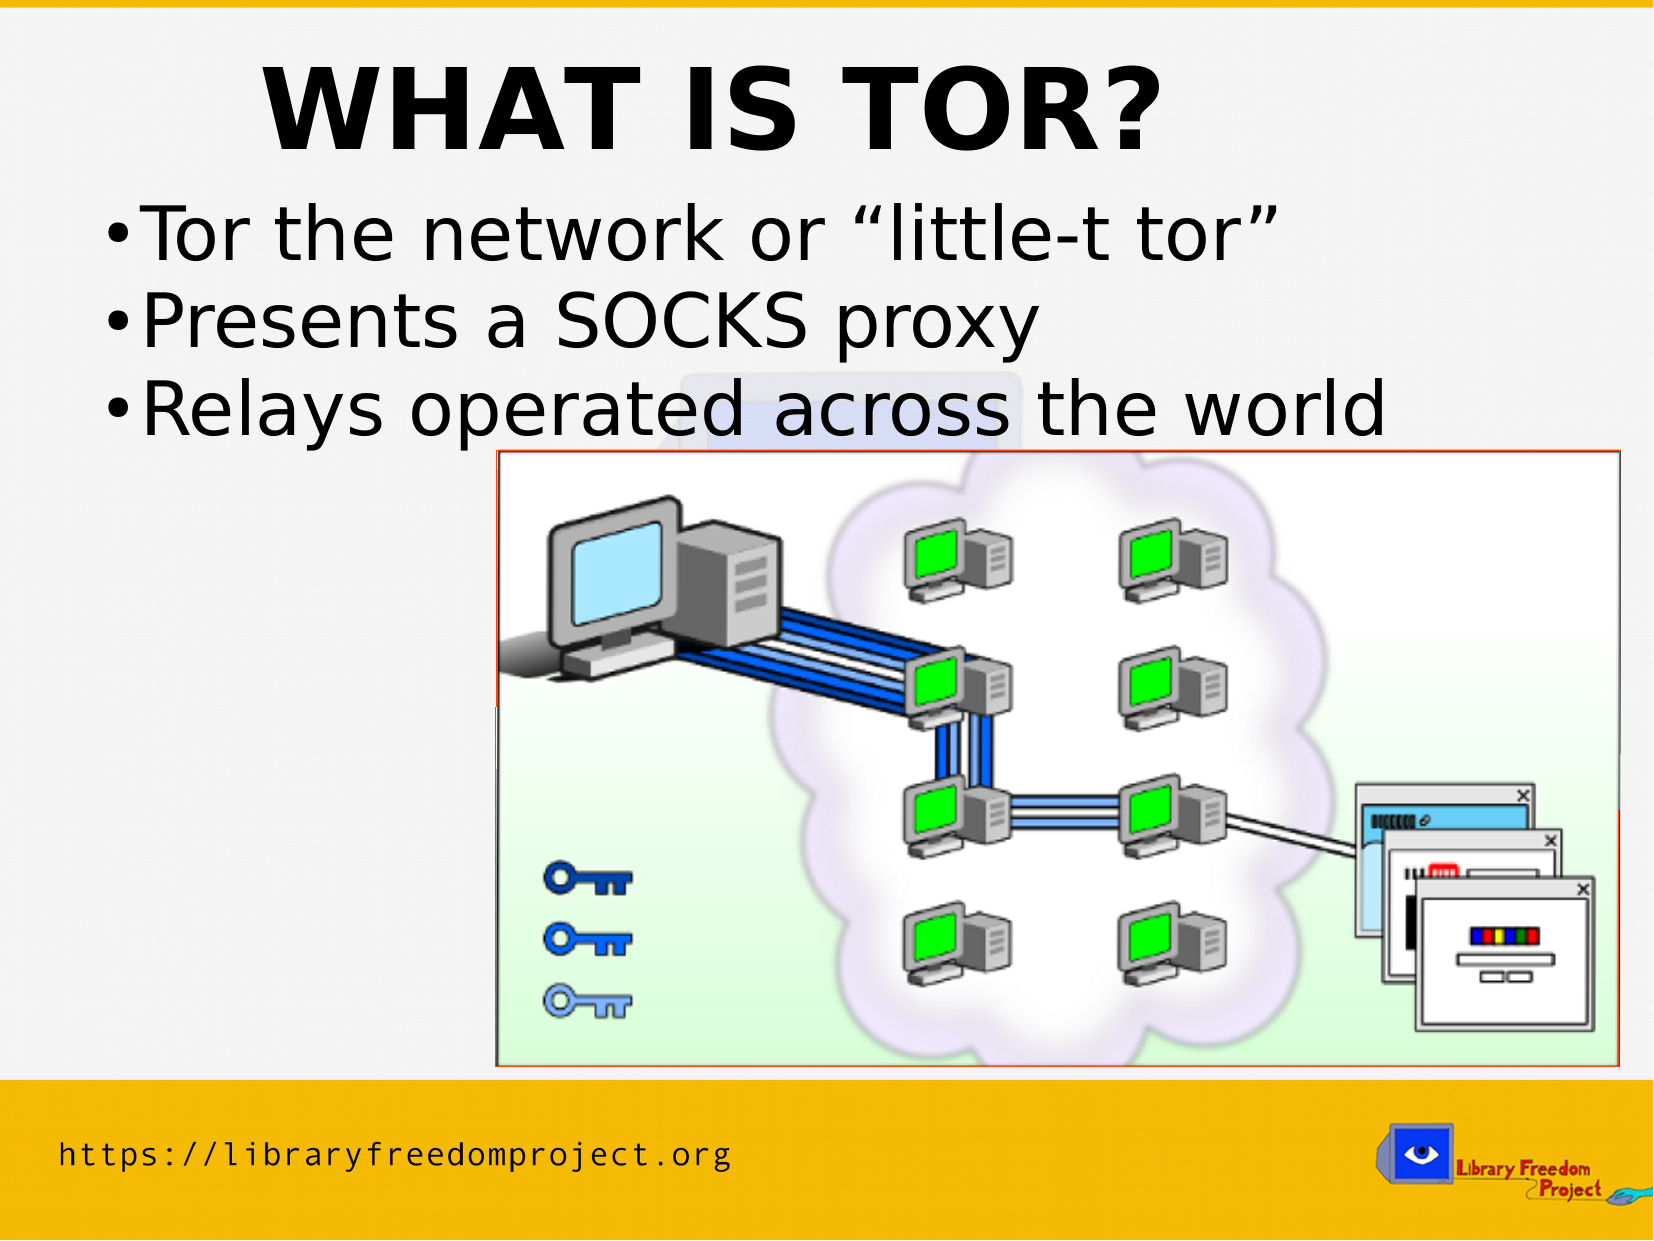

WHAT IS TOR?
Tor the network or “little-t tor”
Presents a SOCKS proxy
Relays operated across the world